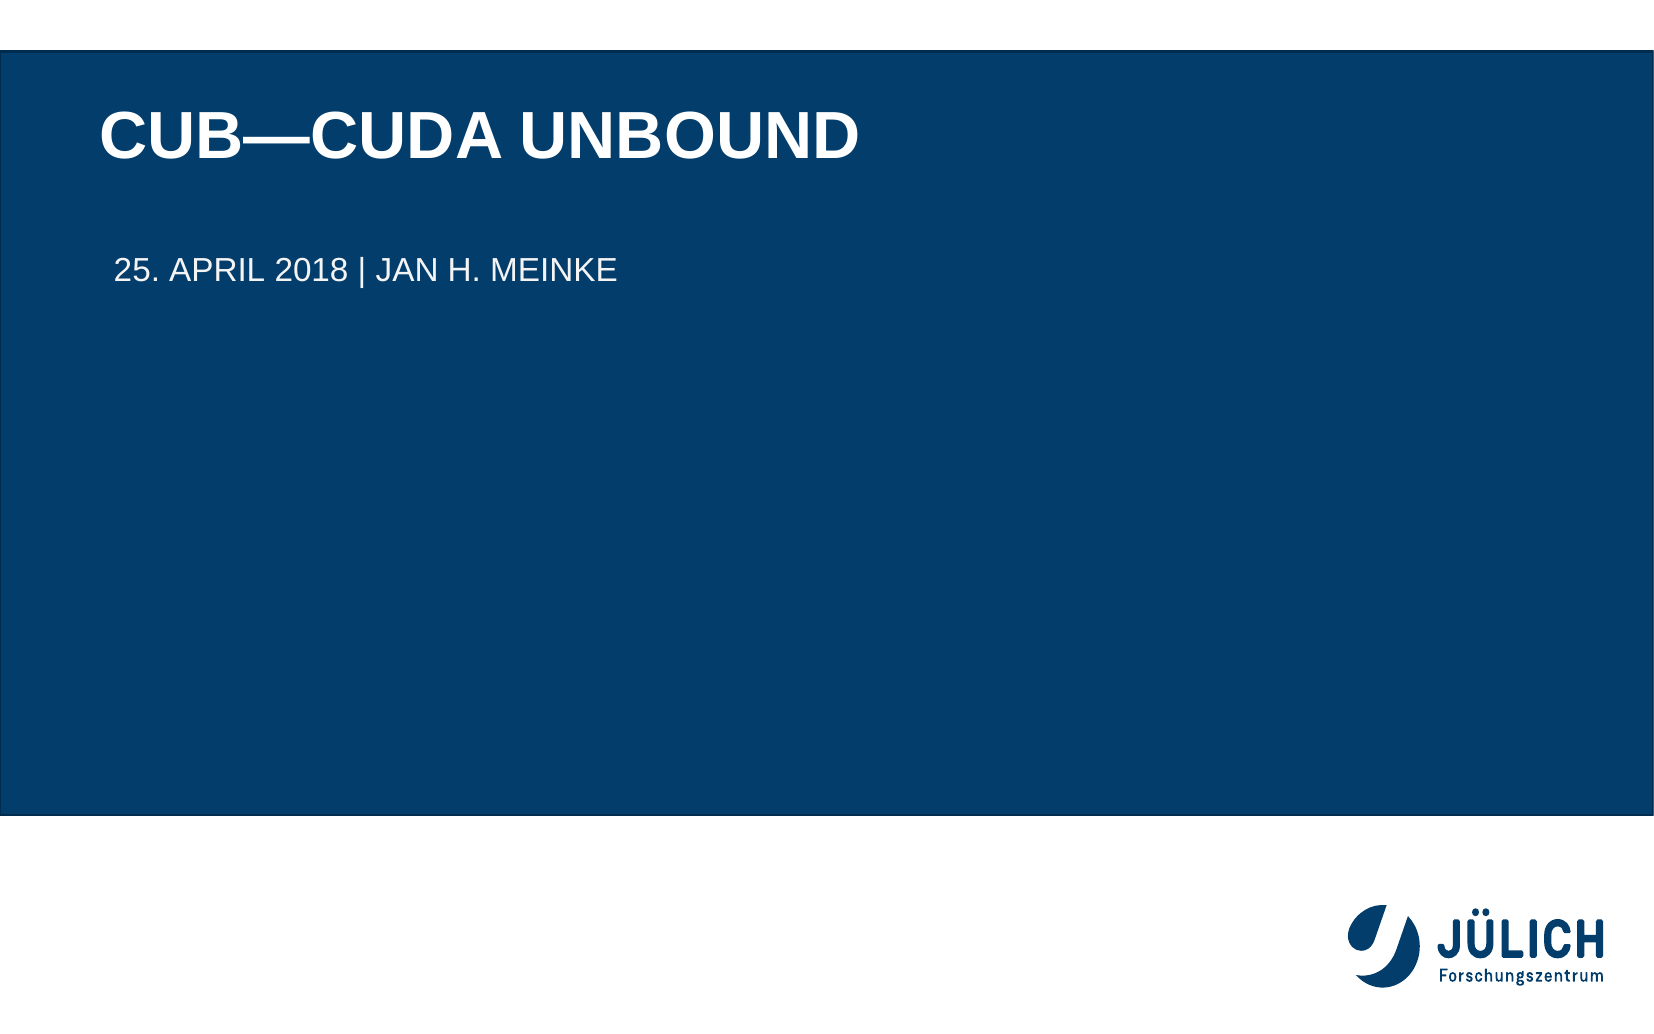

# CUB—CUDA unbound
25. APRIL 2018 | JAN H. MEINKE